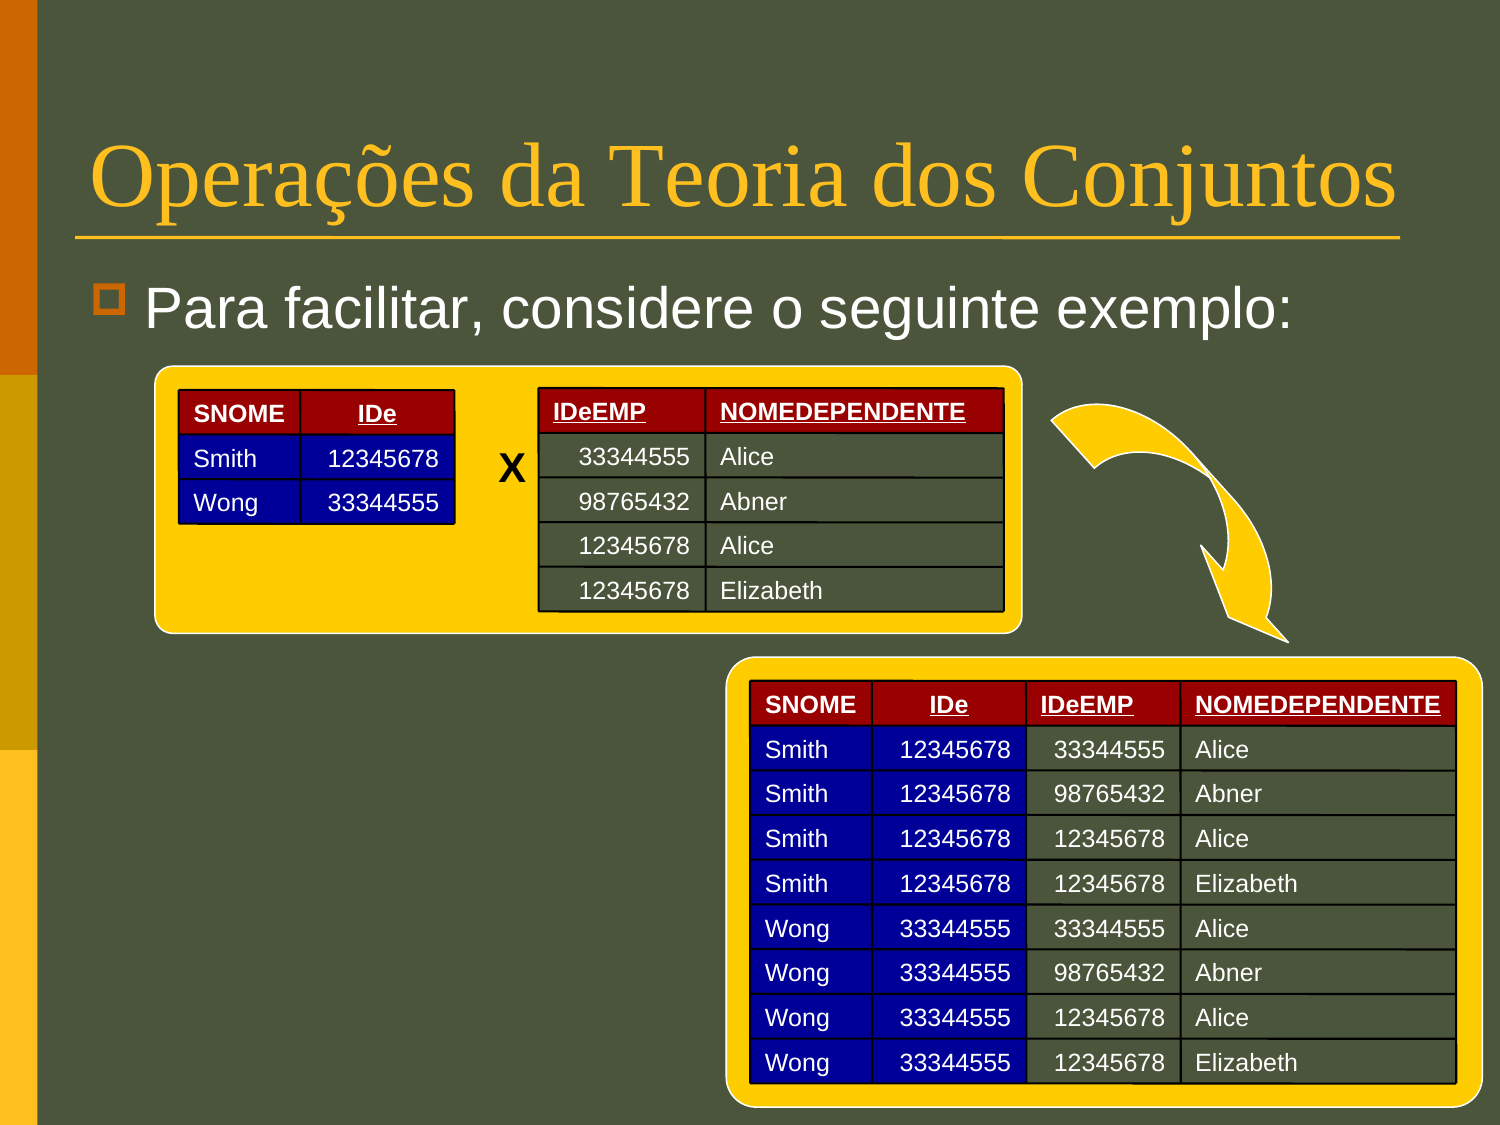

# Operações da Teoria dos Conjuntos
Para facilitar, considere o seguinte exemplo:
IDeEMP
NOMEDEPENDENTE
33344555
Alice
98765432
Abner
12345678
Alice
12345678
Elizabeth
SNOME
IDe
Smith
12345678
Wong
33344555
X
SNOME
IDe
IDeEMP
NOMEDEPENDENTE
Smith
12345678
33344555
Alice
Smith
12345678
98765432
Abner
Smith
12345678
12345678
Alice
Smith
12345678
12345678
Elizabeth
Wong
33344555
33344555
Alice
Wong
33344555
98765432
Abner
Wong
33344555
12345678
Alice
Wong
33344555
12345678
Elizabeth